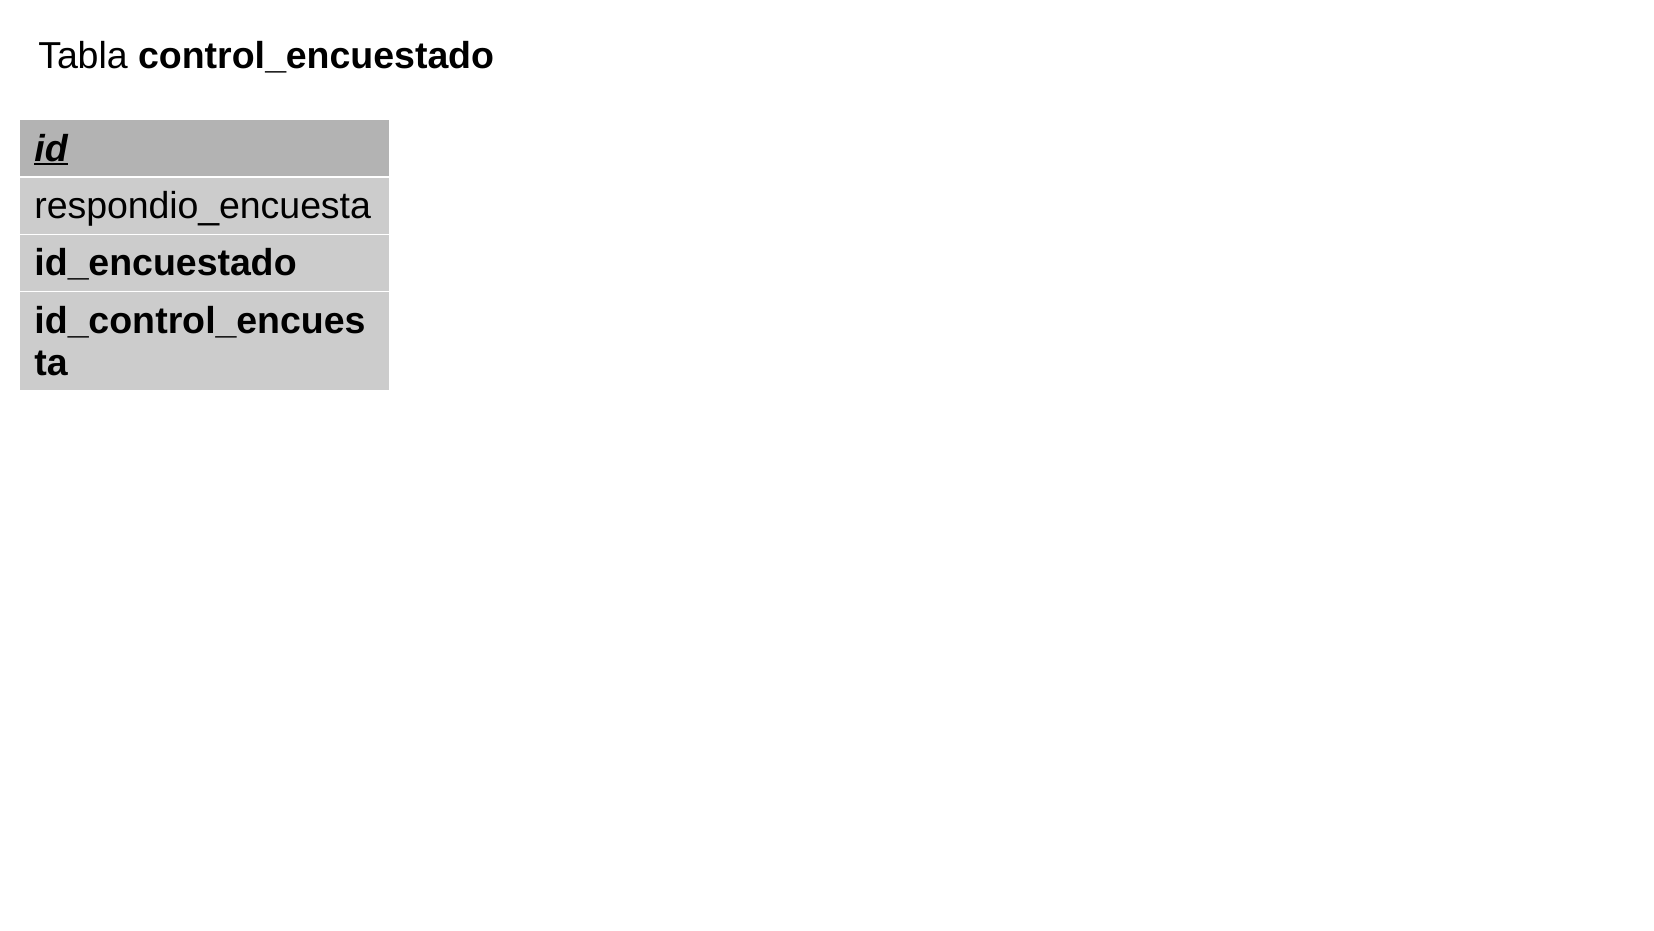

Tabla control_encuestado
| id |
| --- |
| respondio\_encuesta |
| id\_encuestado |
| id\_control\_encuesta |